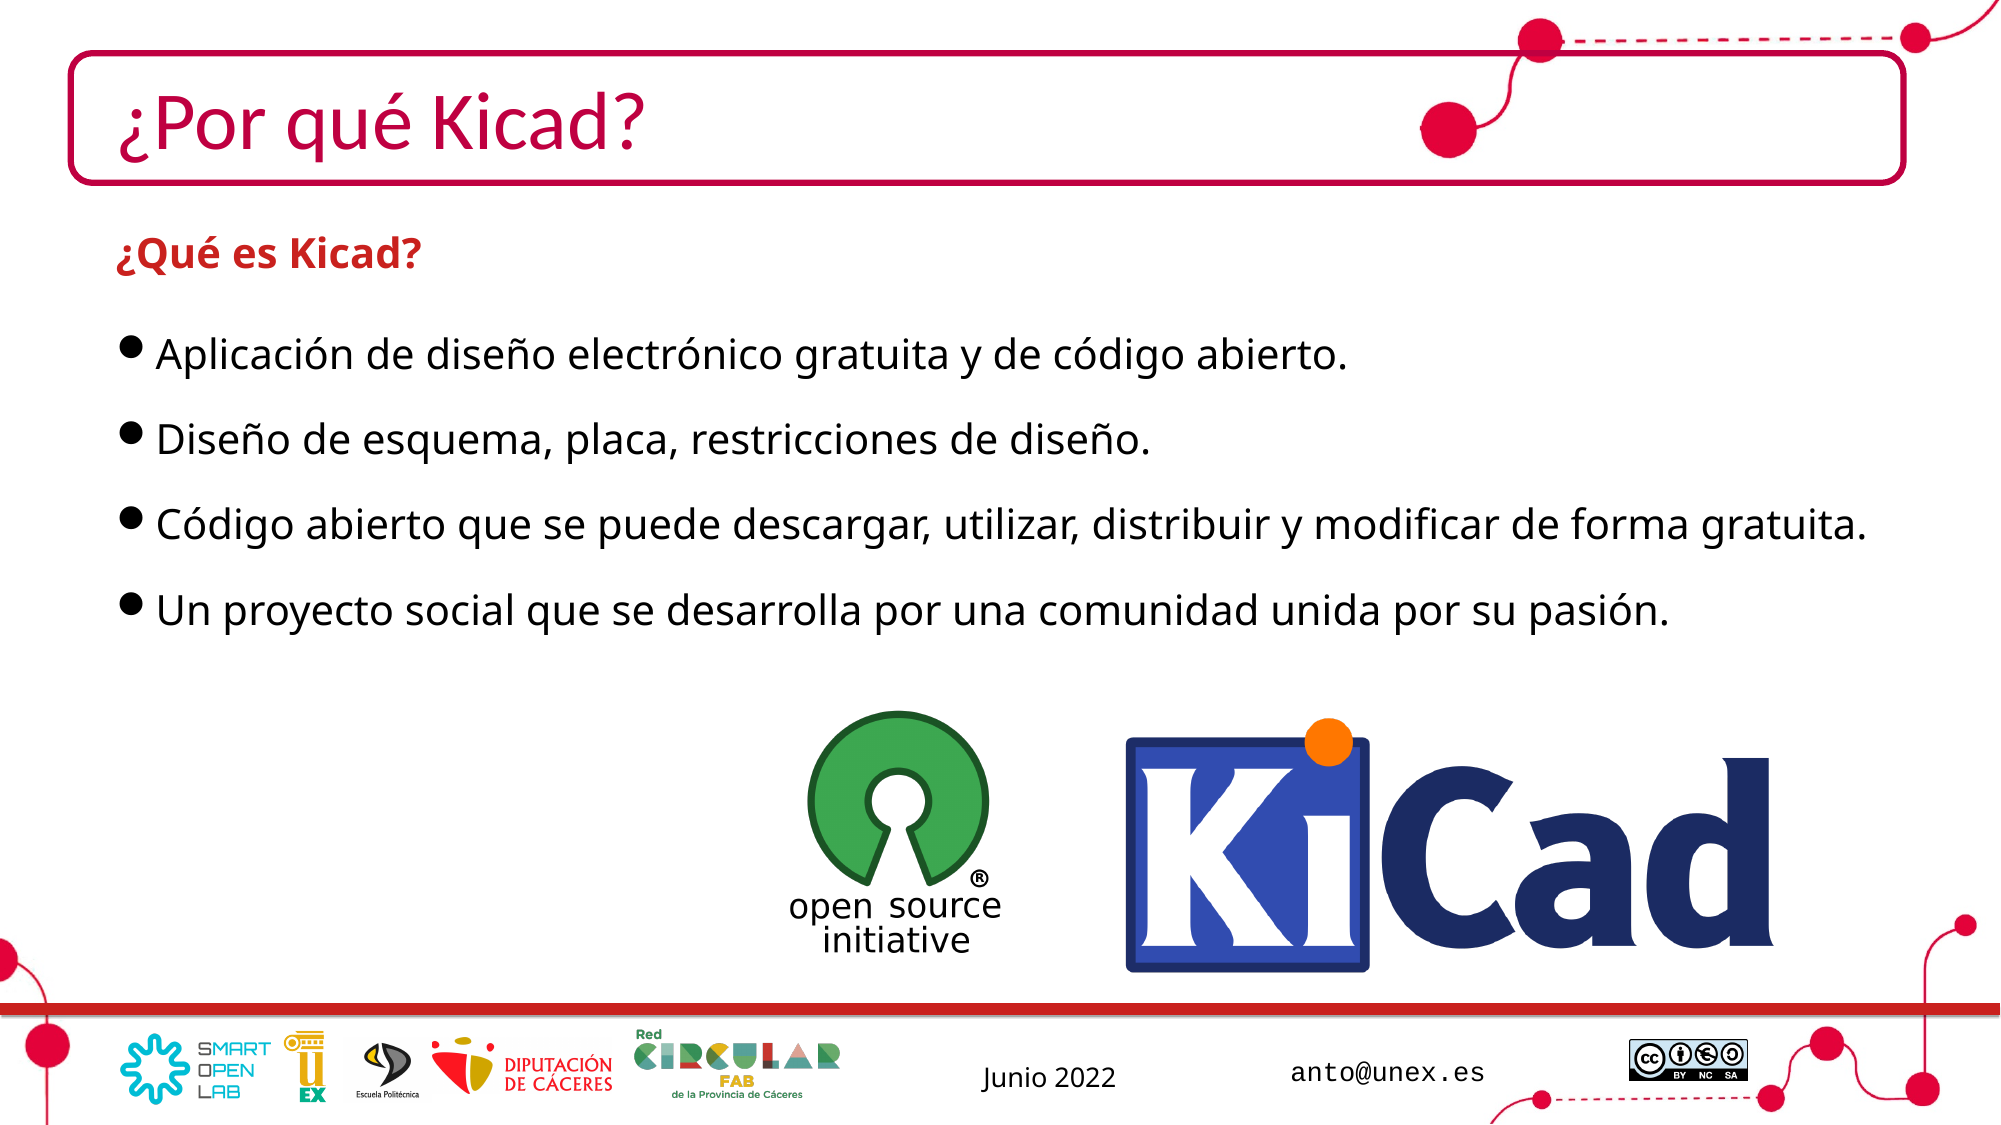

¿Por qué Kicad?
¿Qué es Kicad?
Aplicación de diseño electrónico gratuita y de código abierto.
Diseño de esquema, placa, restricciones de diseño.
Código abierto que se puede descargar, utilizar, distribuir y modificar de forma gratuita.
Un proyecto social que se desarrolla por una comunidad unida por su pasión.